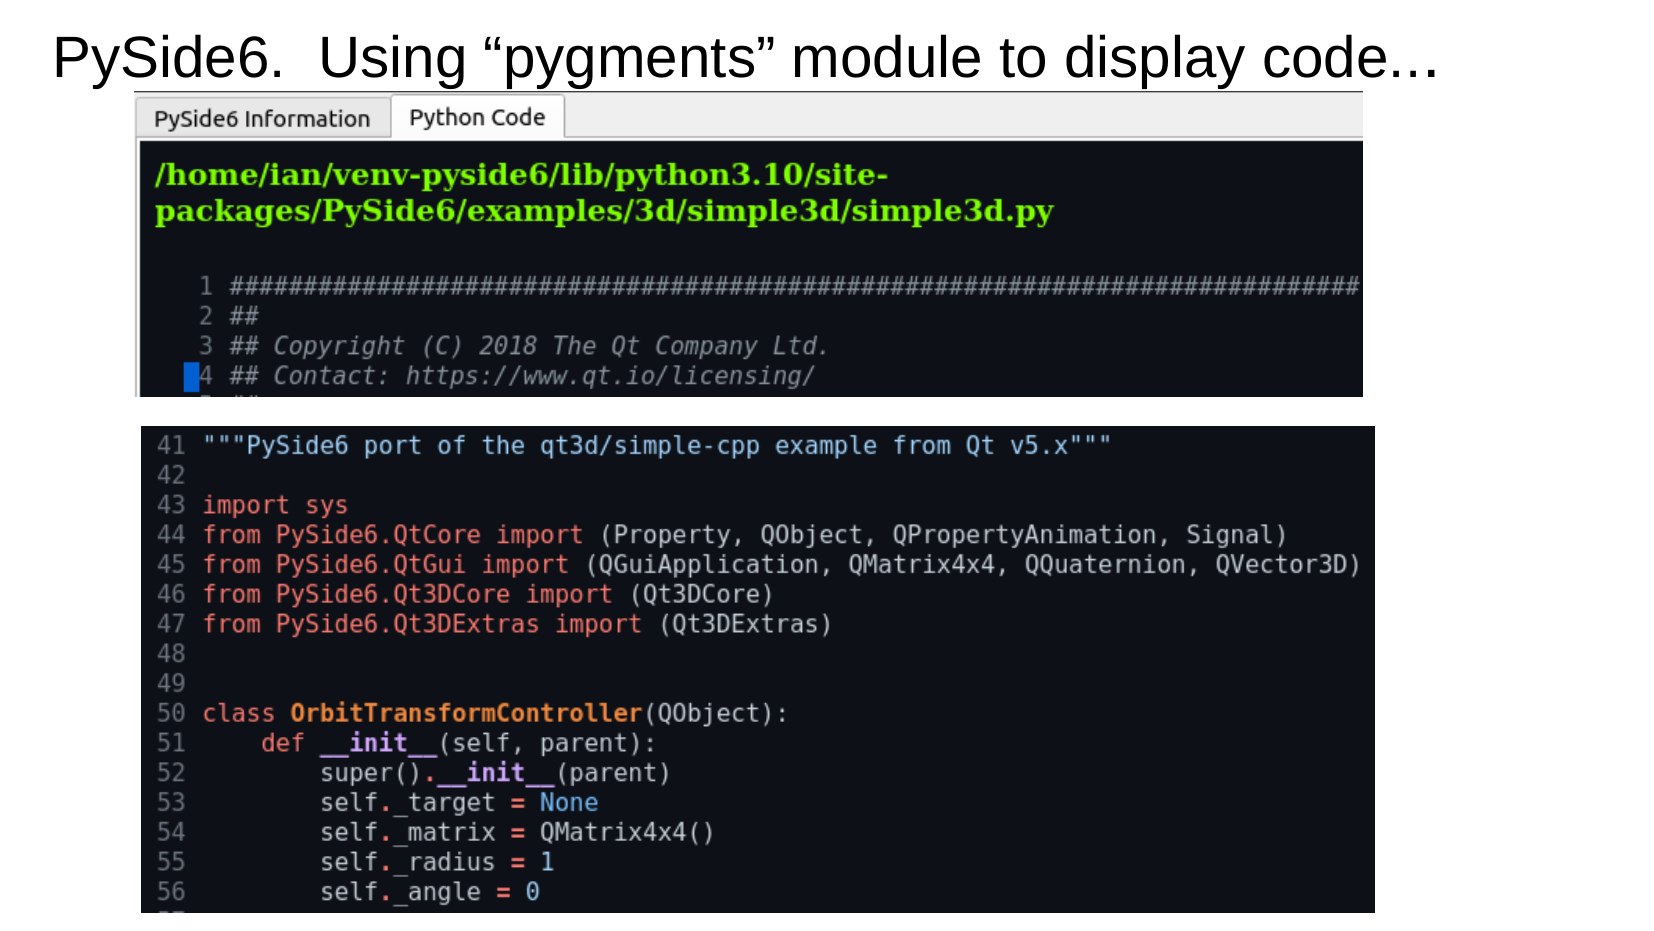

PySide6. Using “pygments” module to display code...